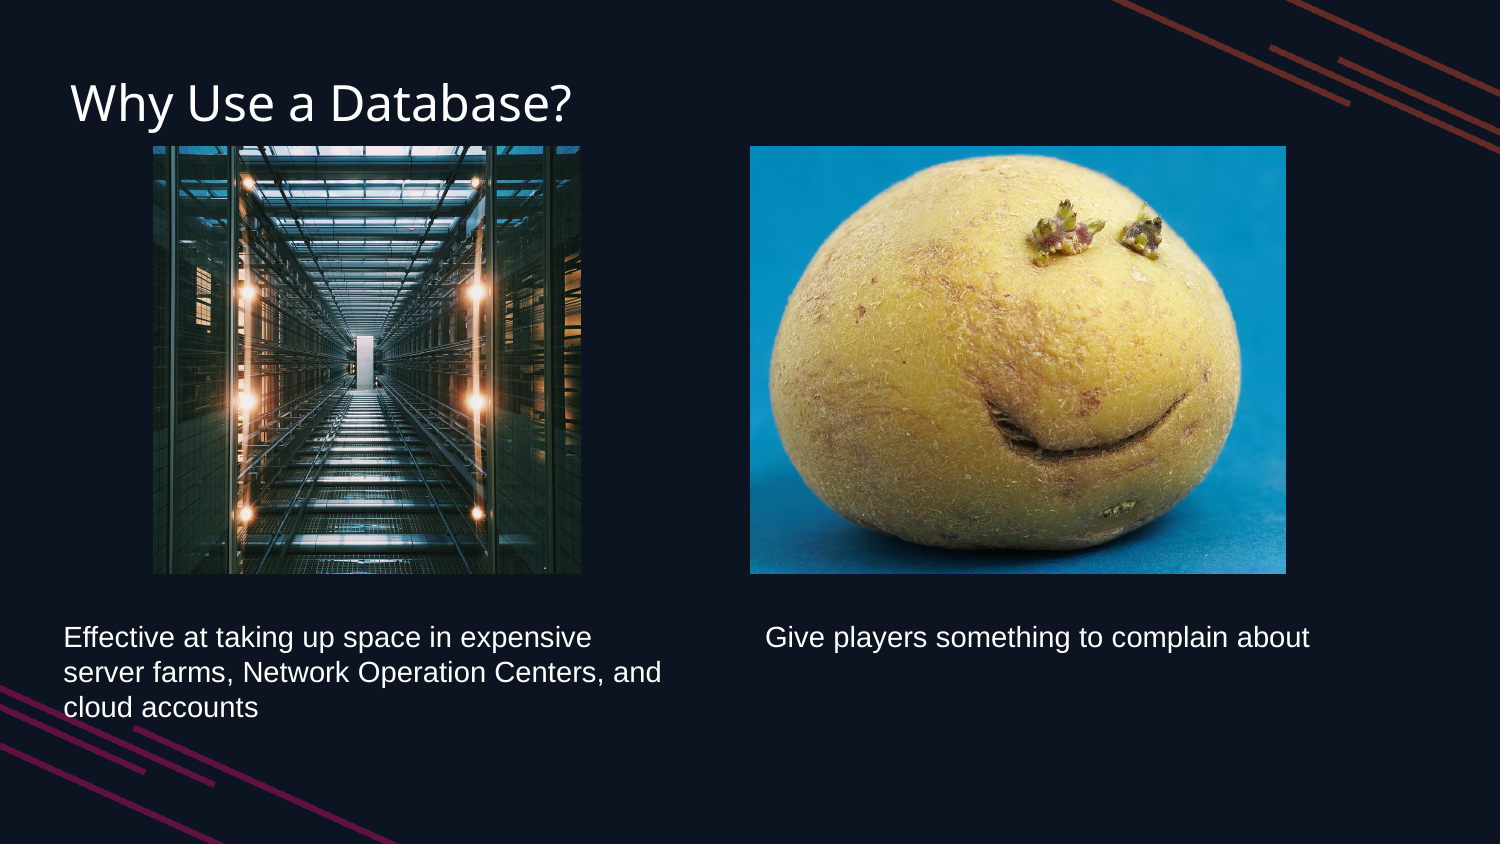

Why Use a Database?
Effective at taking up space in expensive server farms, Network Operation Centers, and cloud accounts
Give players something to complain about